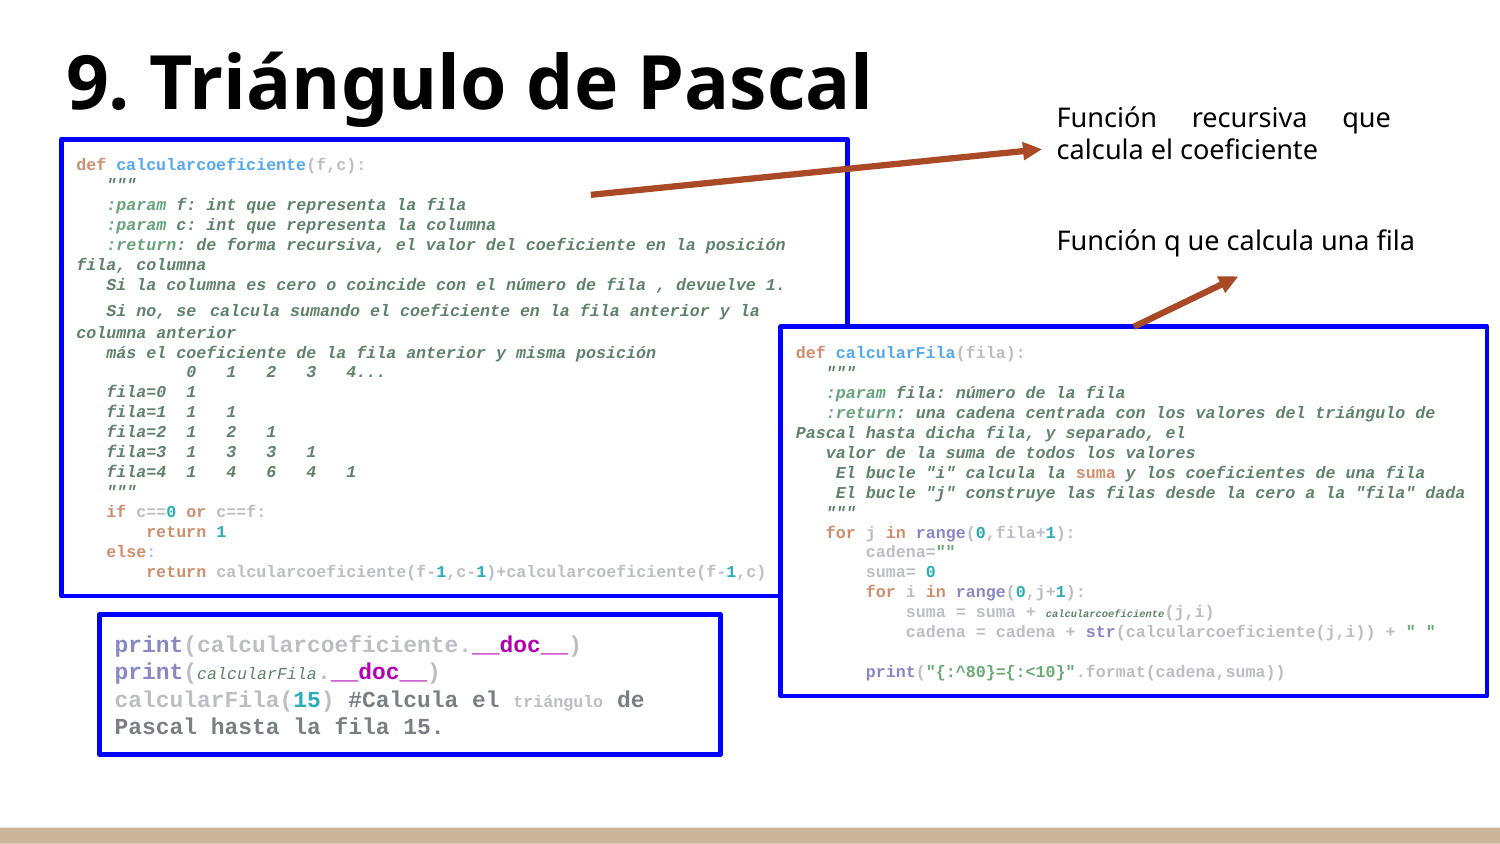

# 9. Triángulo de Pascal
Función recursiva que calcula el coeficiente
def calcularcoeficiente(f,c):
 """
 :param f: int que representa la fila
 :param c: int que representa la columna
 :return: de forma recursiva, el valor del coeficiente en la posición fila, columna
 Si la columna es cero o coincide con el número de fila , devuelve 1.
 Si no, se calcula sumando el coeficiente en la fila anterior y la columna anterior
 más el coeficiente de la fila anterior y misma posición
 0 1 2 3 4...
 fila=0 1
 fila=1 1 1
 fila=2 1 2 1
 fila=3 1 3 3 1
 fila=4 1 4 6 4 1
 """
 if c==0 or c==f:
 return 1
 else:
 return calcularcoeficiente(f-1,c-1)+calcularcoeficiente(f-1,c)
Función q ue calcula una fila
def calcularFila(fila):
 """
 :param fila: número de la fila
 :return: una cadena centrada con los valores del triángulo de Pascal hasta dicha fila, y separado, el
 valor de la suma de todos los valores
 El bucle "i" calcula la suma y los coeficientes de una fila
 El bucle "j" construye las filas desde la cero a la "fila" dada
 """
 for j in range(0,fila+1):
 cadena=""
 suma= 0
 for i in range(0,j+1):
 suma = suma + calcularcoeficiente(j,i)
 cadena = cadena + str(calcularcoeficiente(j,i)) + " "
 print("{:^80}={:<10}".format(cadena,suma))
print(calcularcoeficiente.__doc__)
print(calcularFila.__doc__)
calcularFila(15) #Calcula el triángulo de Pascal hasta la fila 15.